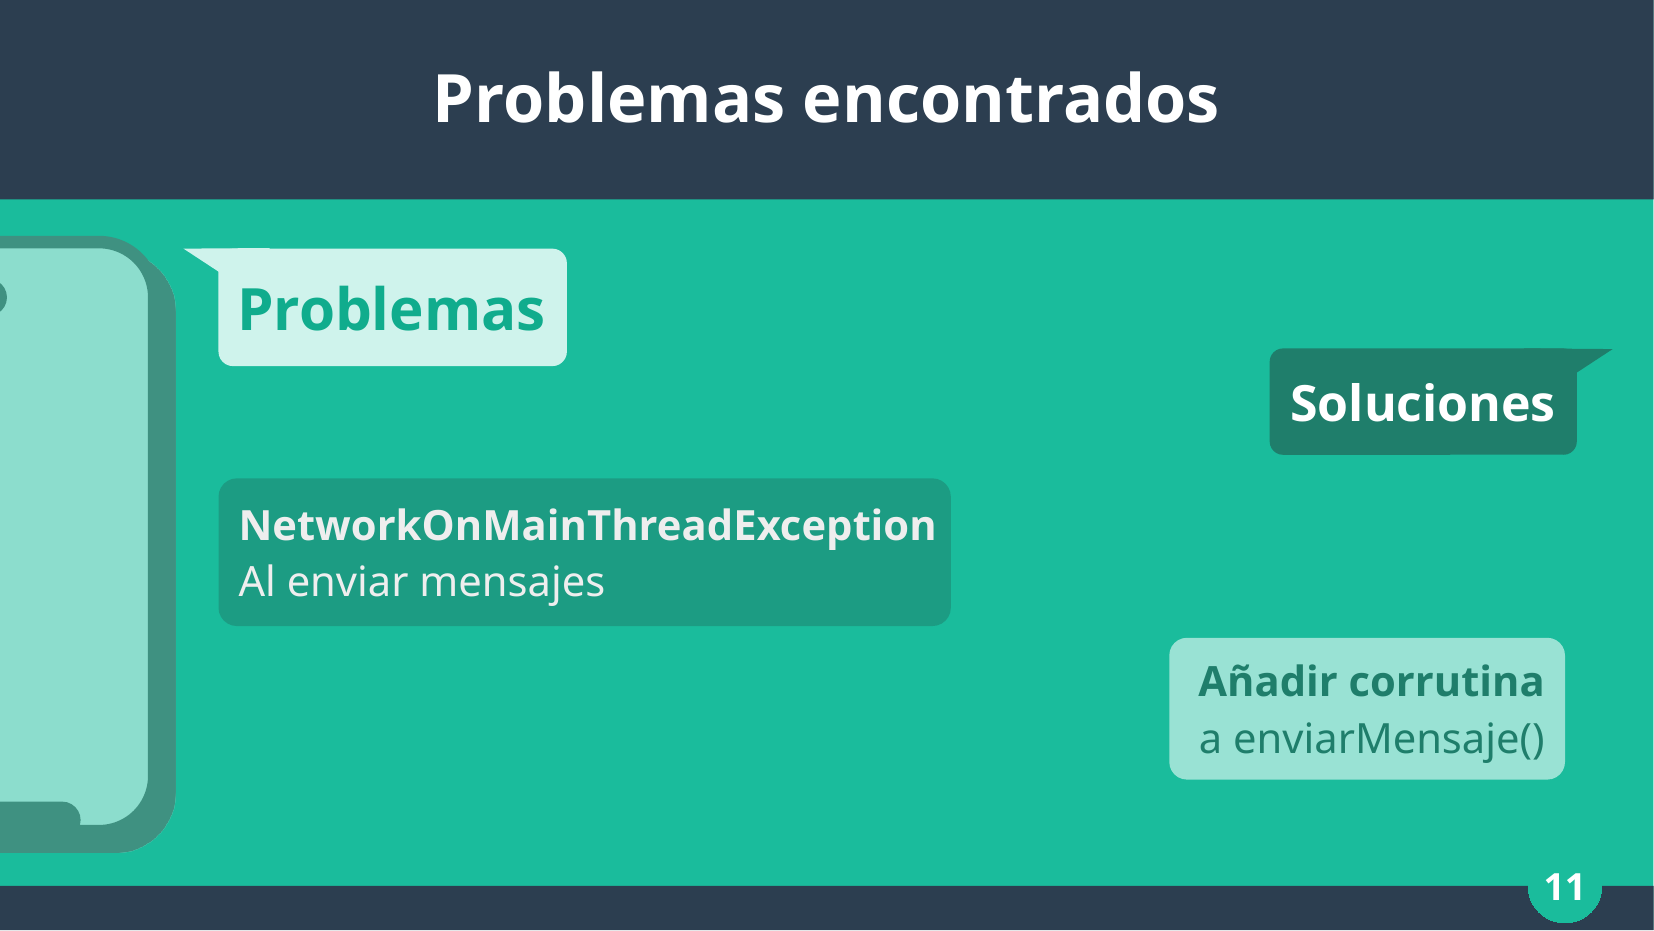

# Problemas encontrados
Problemas
Soluciones
NetworkOnMainThreadException
Al enviar mensajes
Añadir corrutina
a enviarMensaje()
11